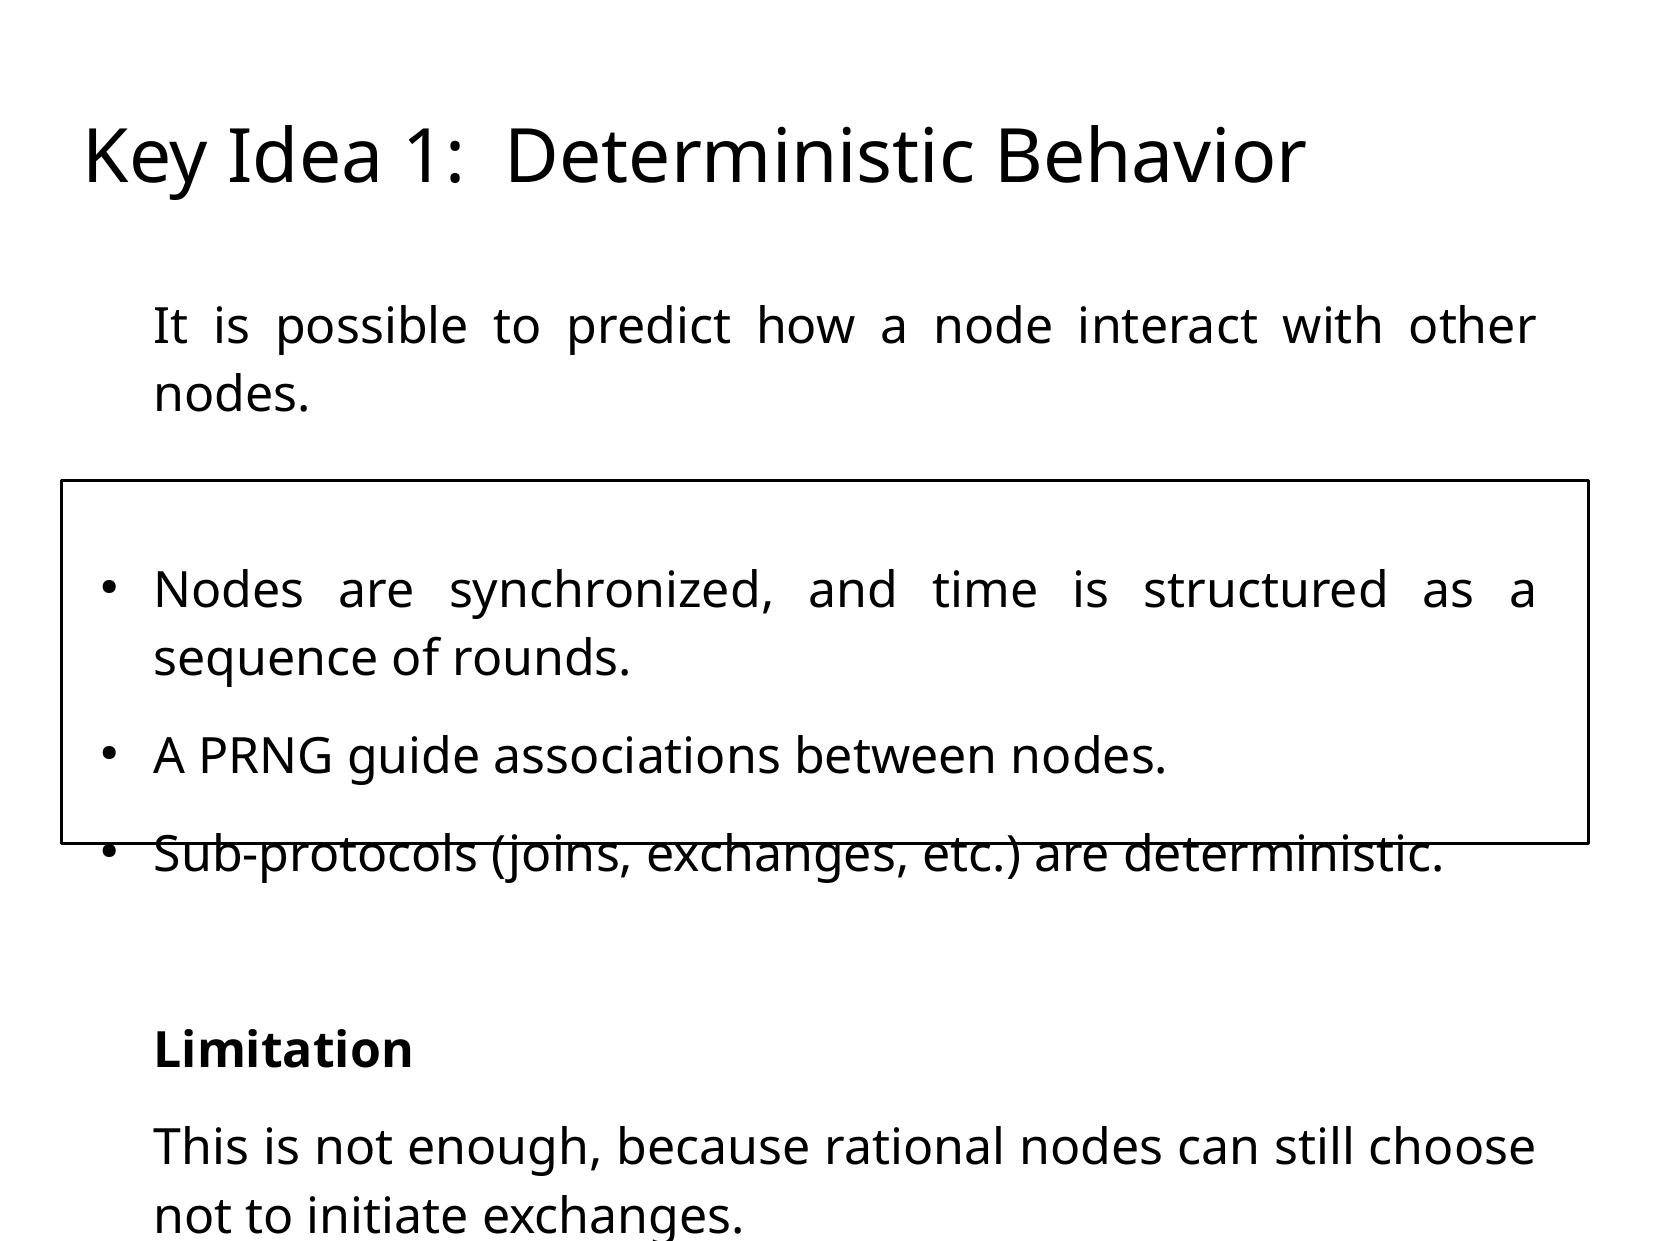

# Key Idea 1: Deterministic Behavior
It is possible to predict how a node interact with other nodes.
Nodes are synchronized, and time is structured as a sequence of rounds.
A PRNG guide associations between nodes.
Sub-protocols (joins, exchanges, etc.) are deterministic.
Limitation
This is not enough, because rational nodes can still choose not to initiate exchanges.